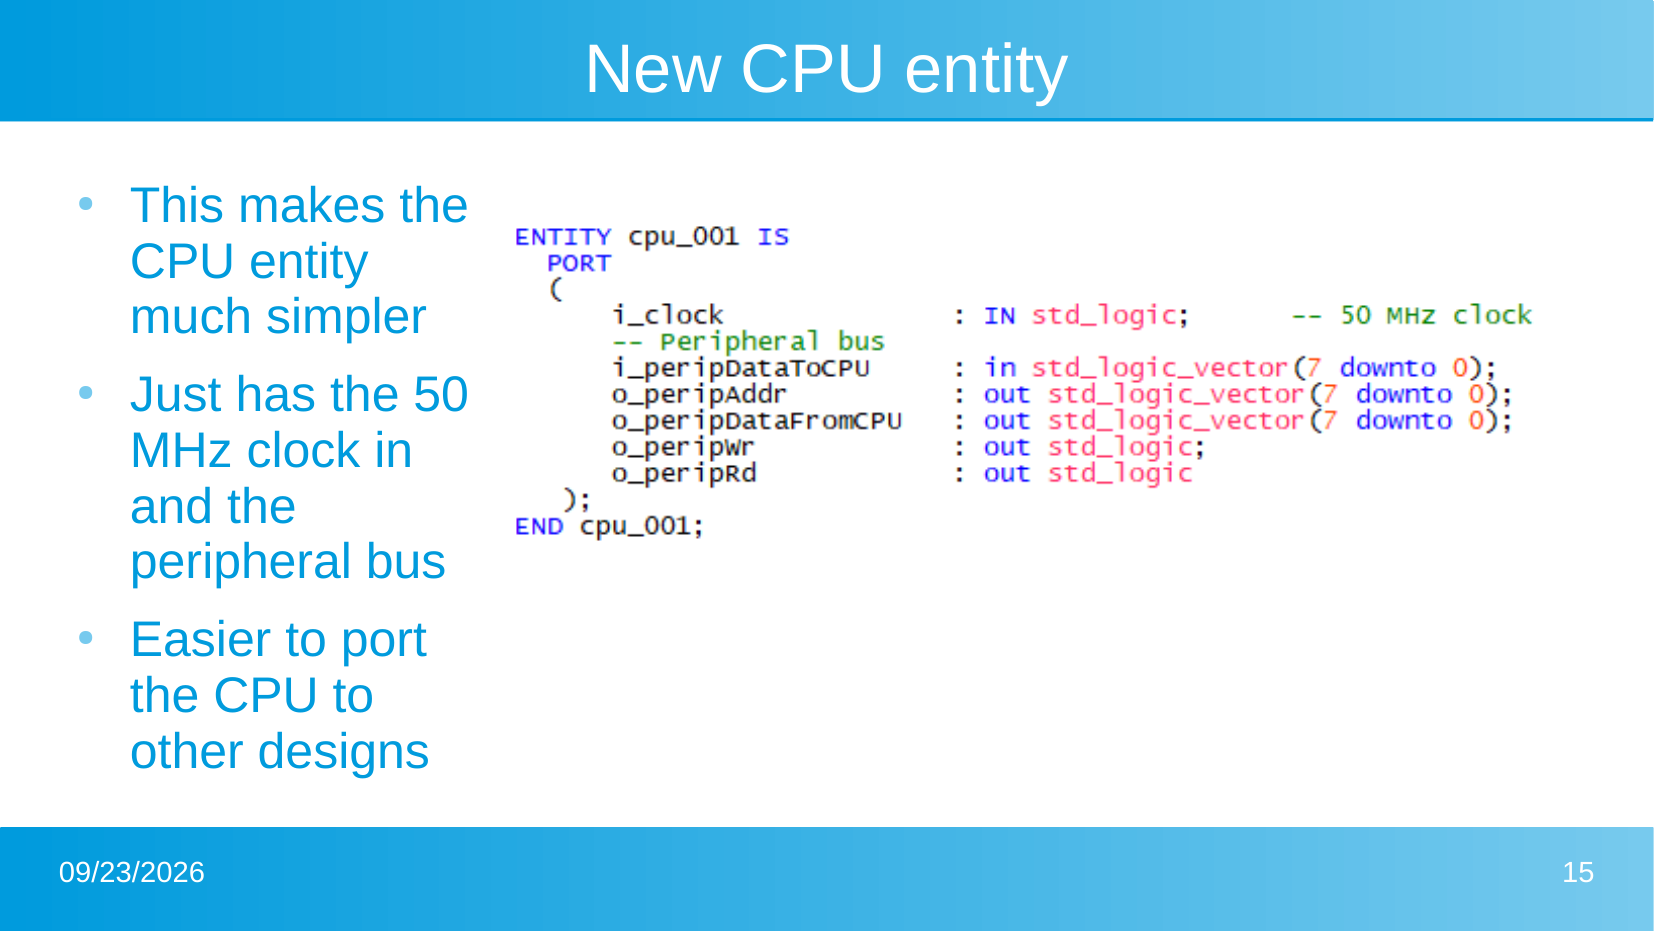

# New CPU entity
This makes the CPU entity much simpler
Just has the 50 MHz clock in and the peripheral bus
Easier to port the CPU to other designs
15